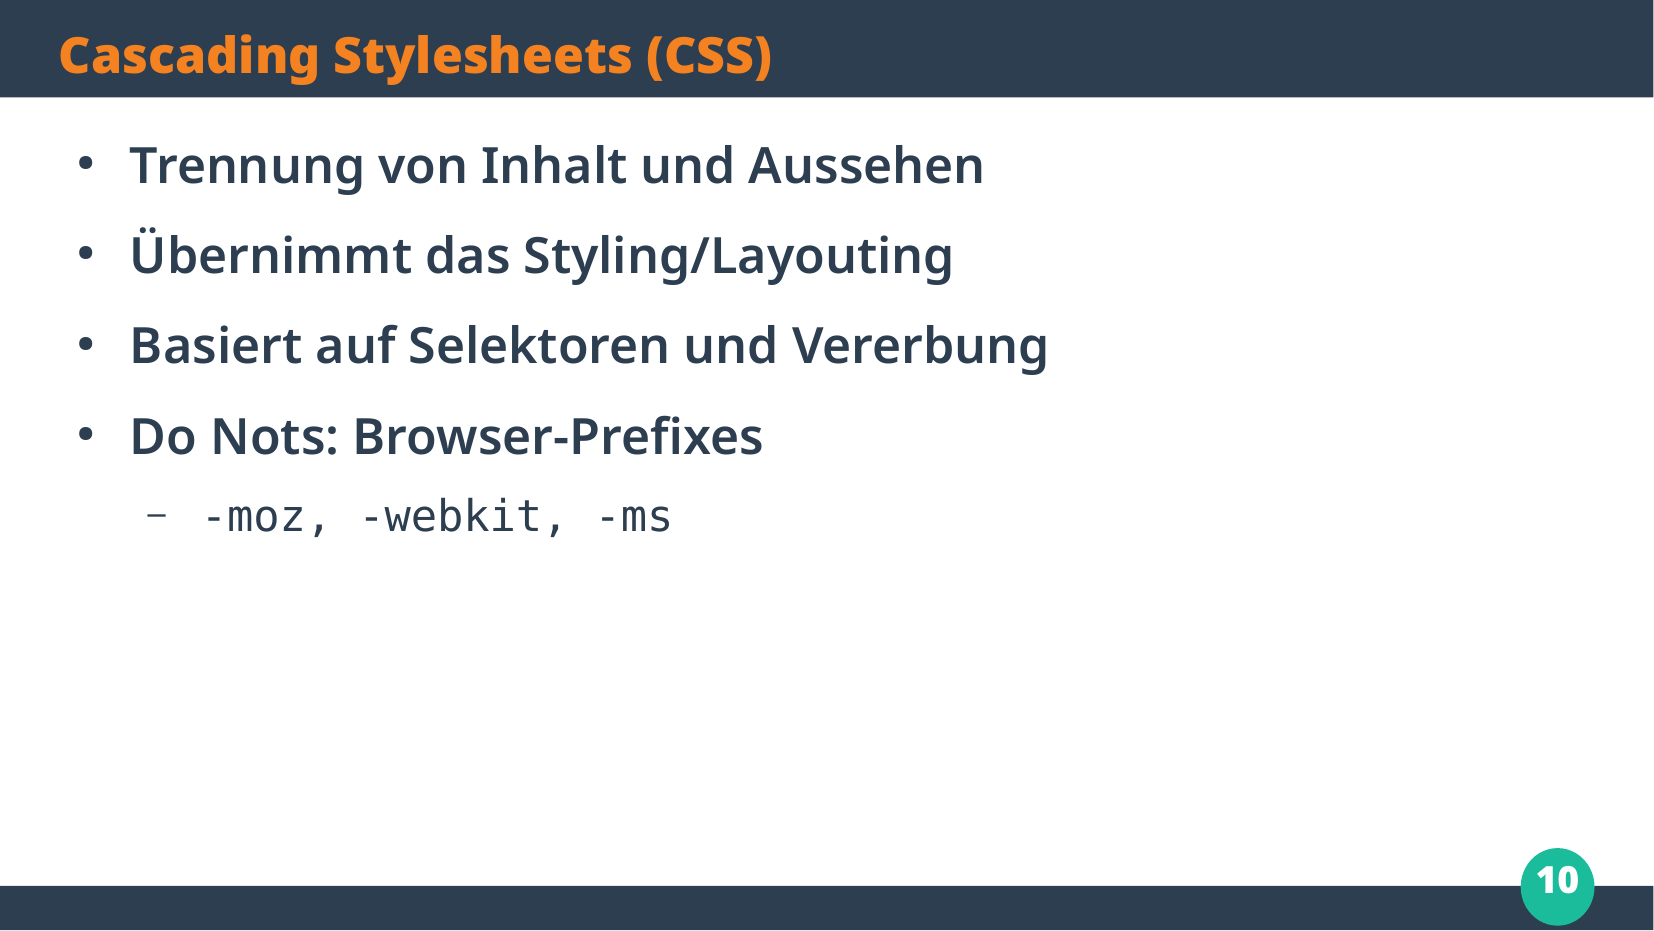

# Cascading Stylesheets (CSS)
Trennung von Inhalt und Aussehen
Übernimmt das Styling/Layouting
Basiert auf Selektoren und Vererbung
Do Nots: Browser-Prefixes
-moz, -webkit, -ms
10